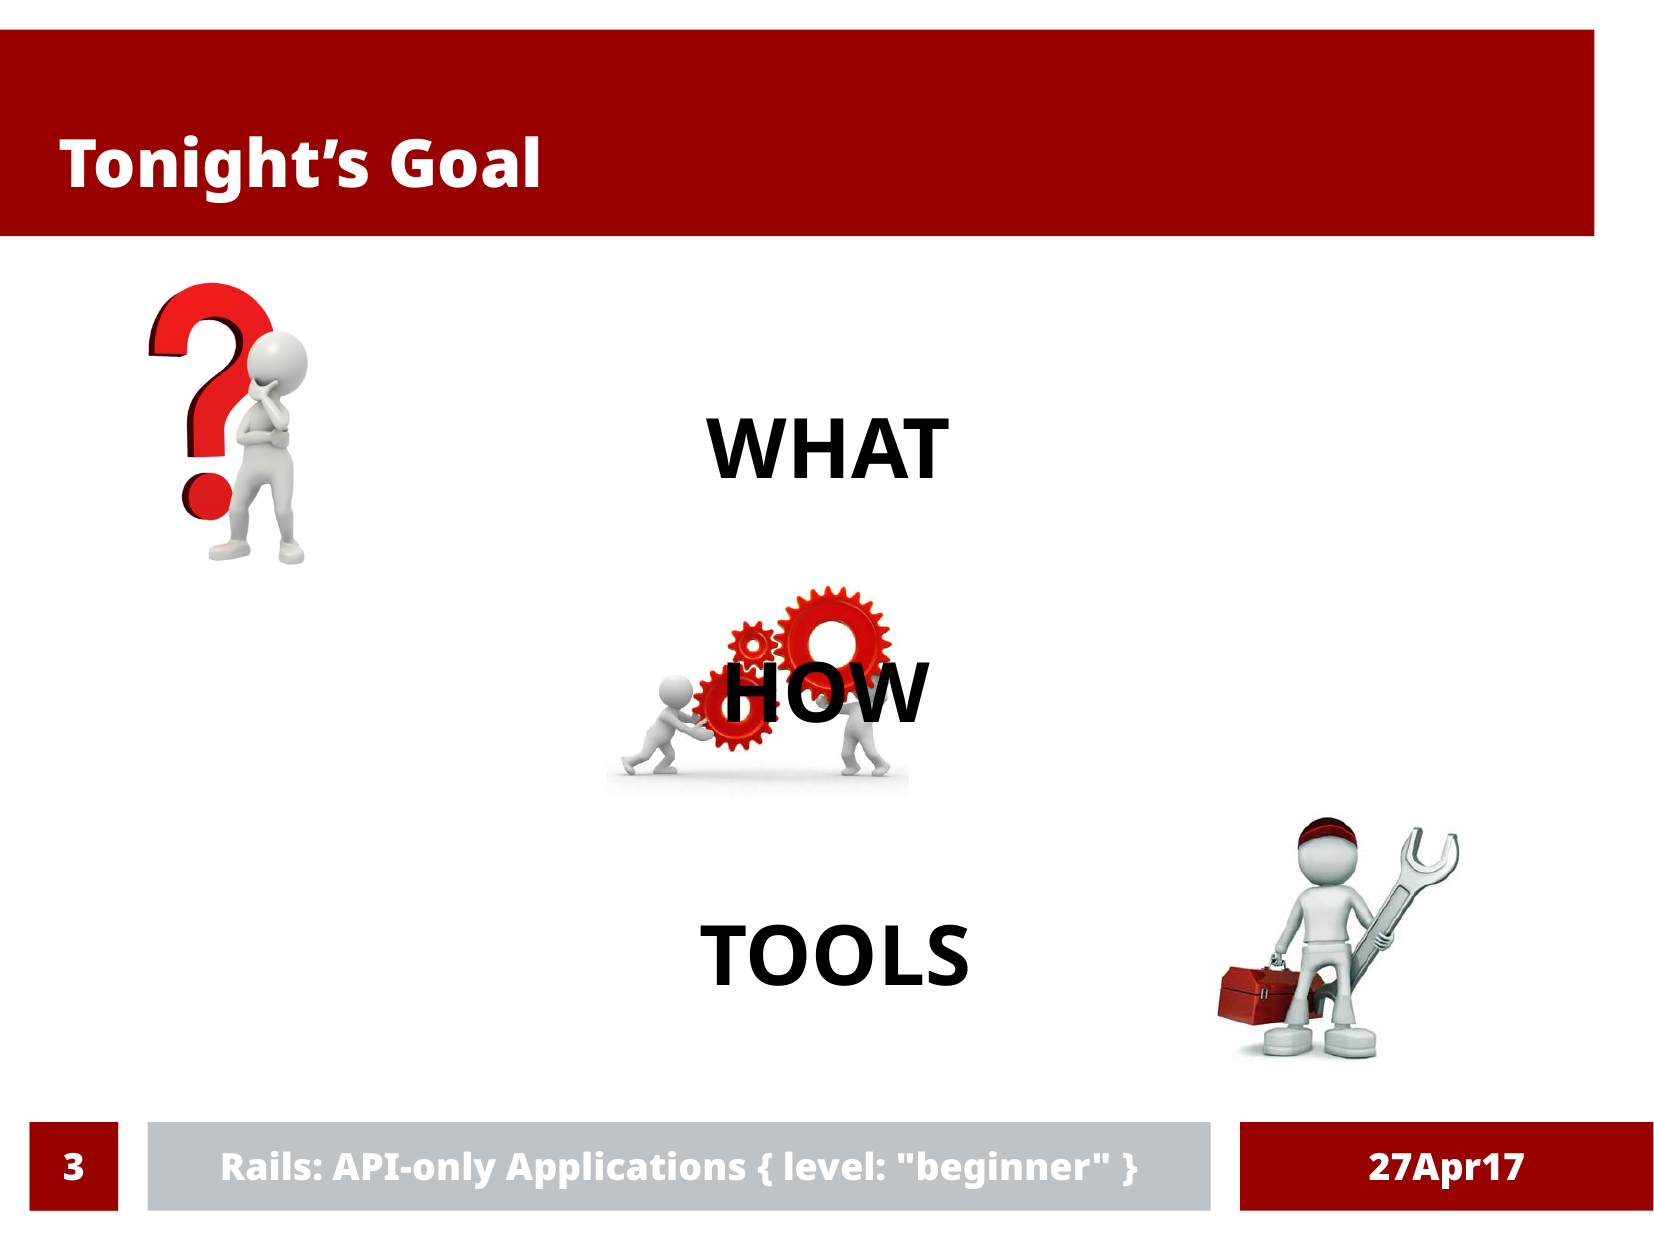

# Tonight’s Goal
WHAT
HOW
TOOLS
3